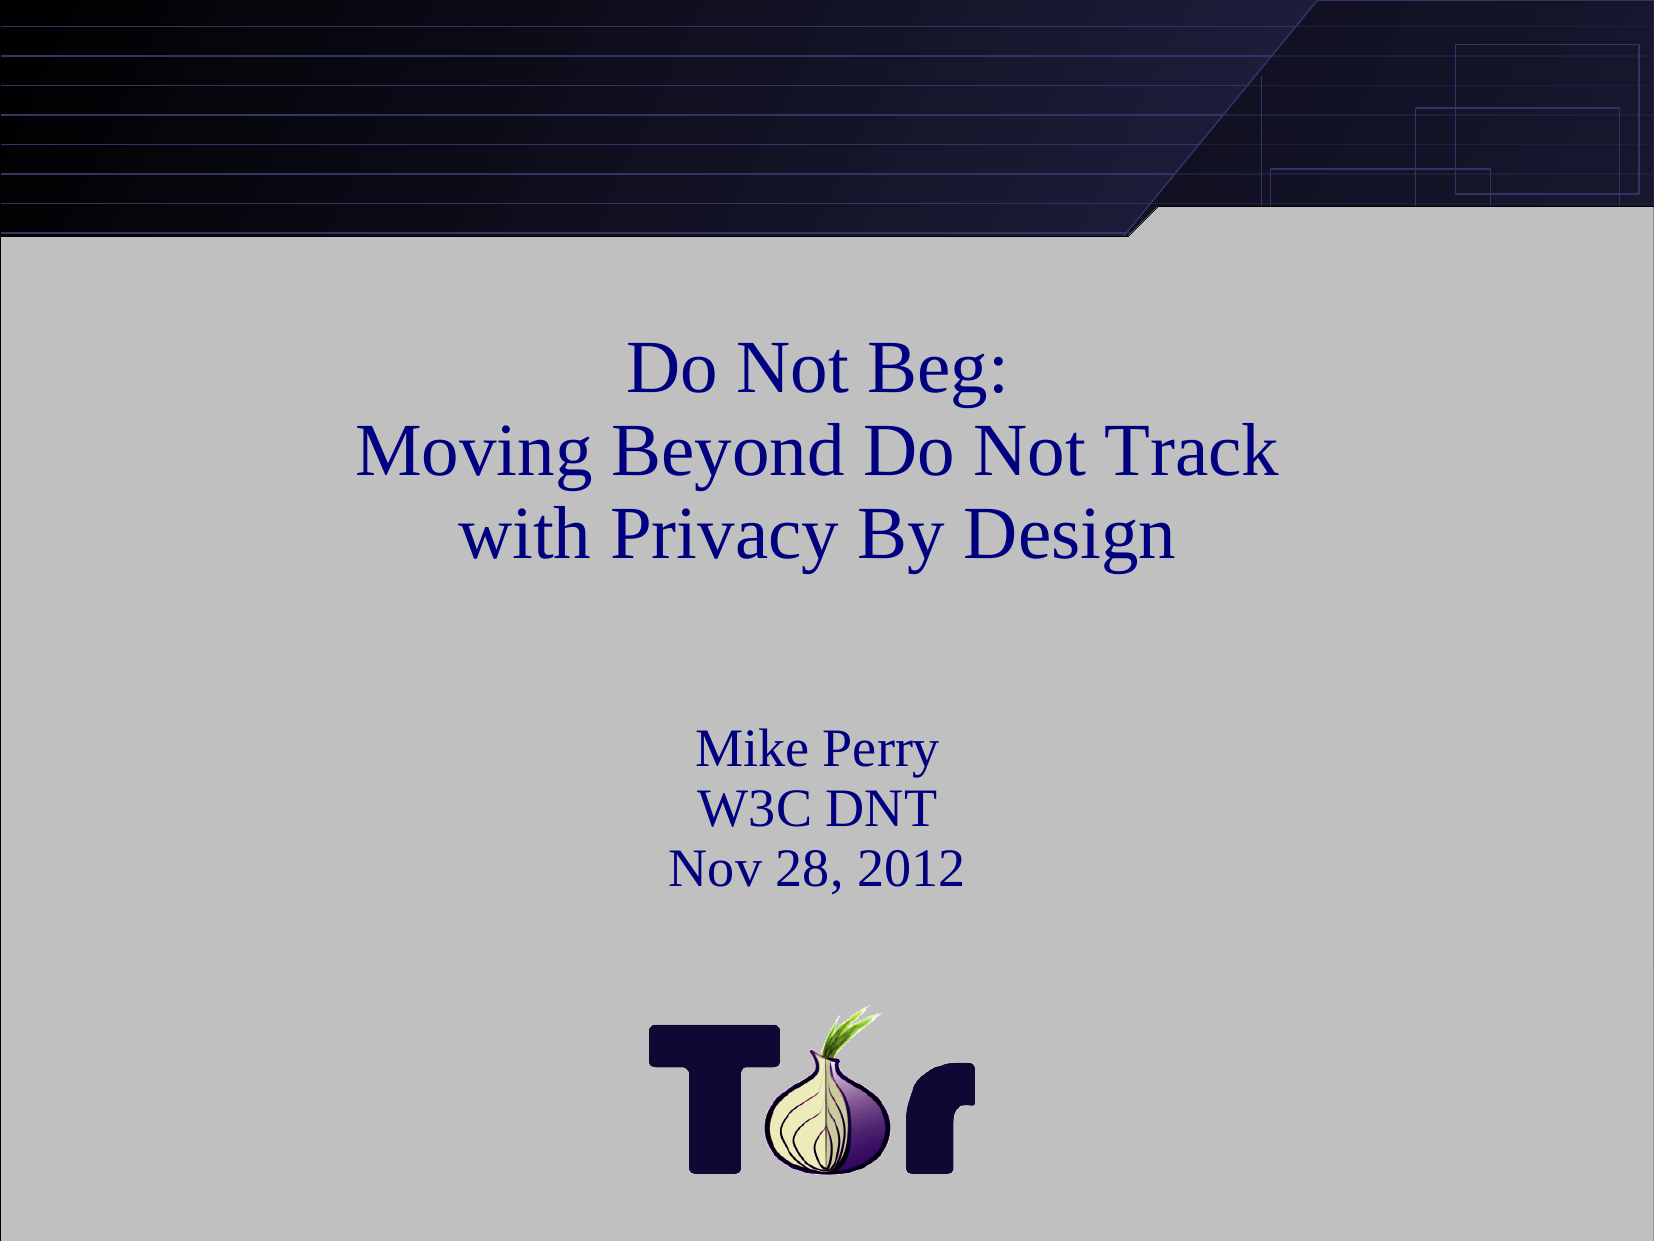

# Do Not Beg:
Moving Beyond Do Not Track
with Privacy By Design
Mike Perry
W3C DNT
Nov 28, 2012